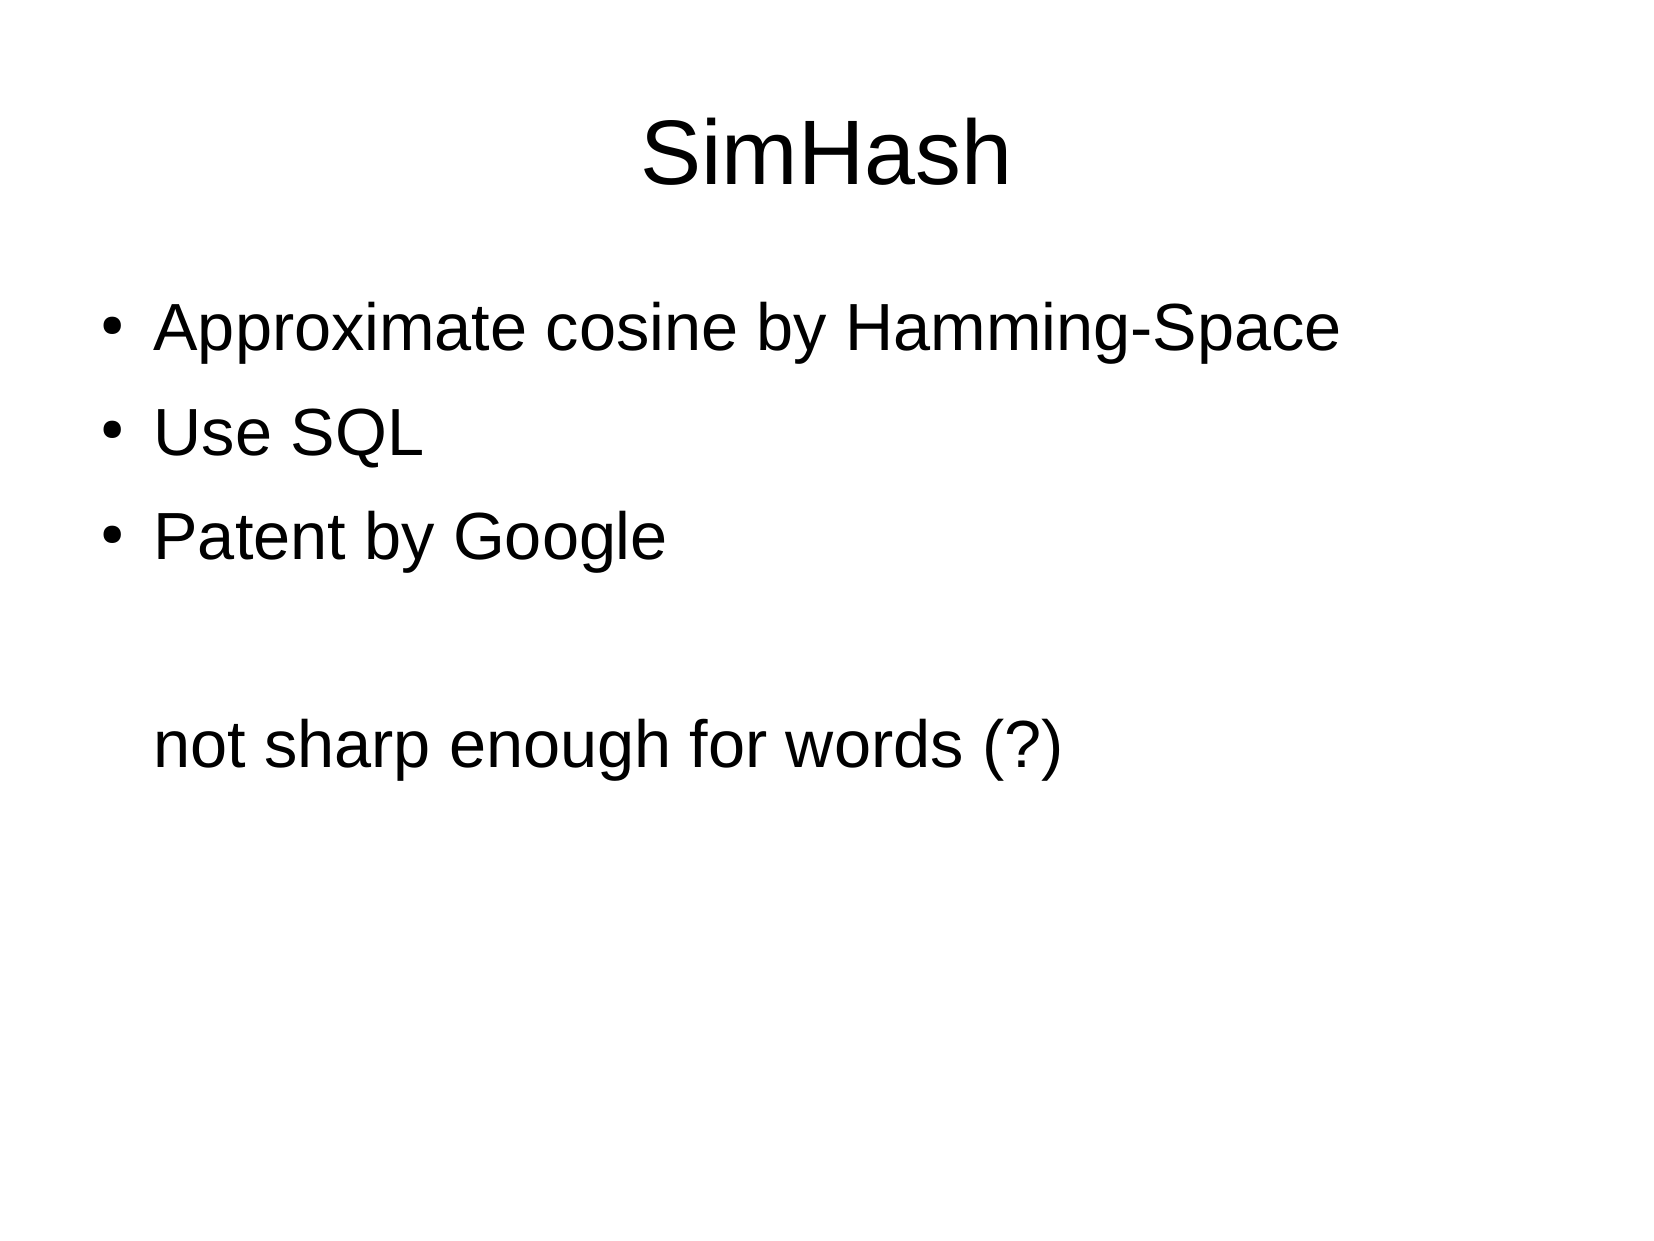

# SimHash
Approximate cosine by Hamming-Space
Use SQL
Patent by Google
not sharp enough for words (?)